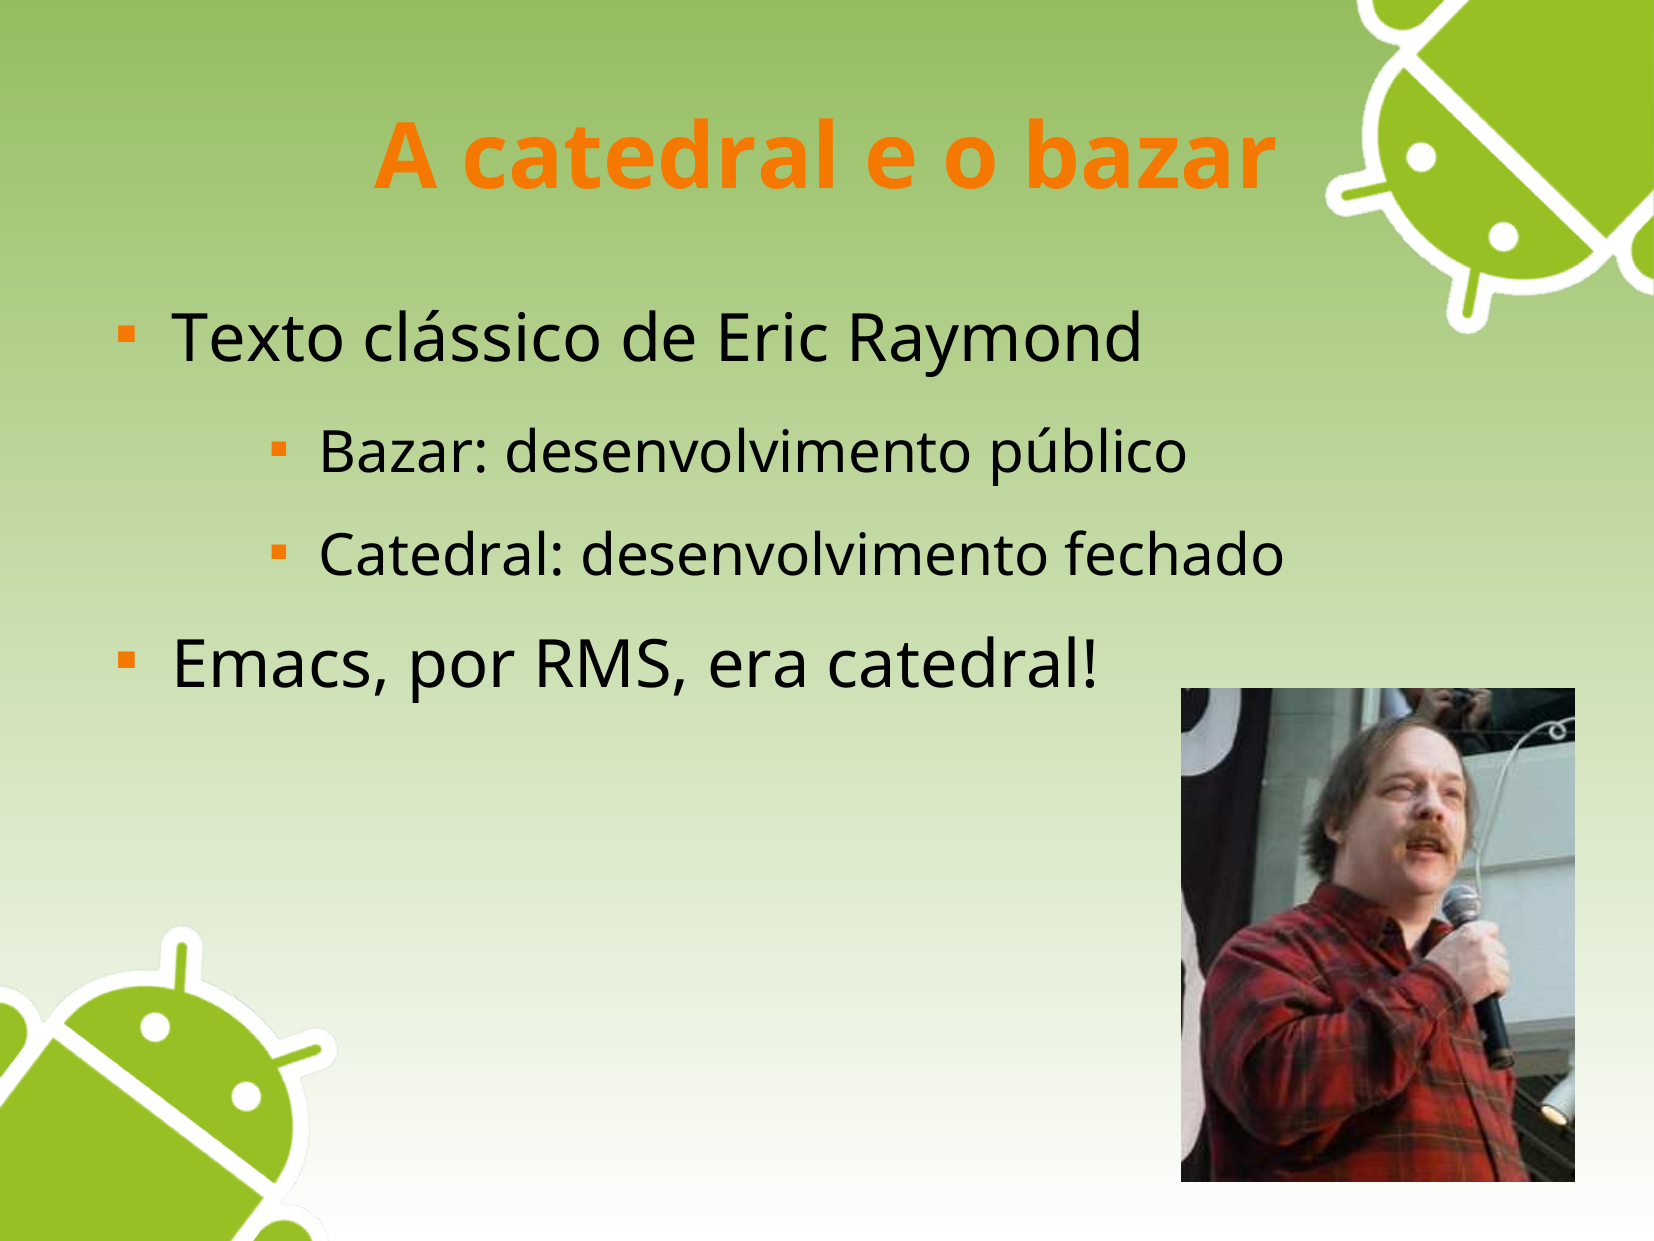

# A catedral e o bazar
Texto clássico de Eric Raymond
Bazar: desenvolvimento público
Catedral: desenvolvimento fechado
Emacs, por RMS, era catedral!